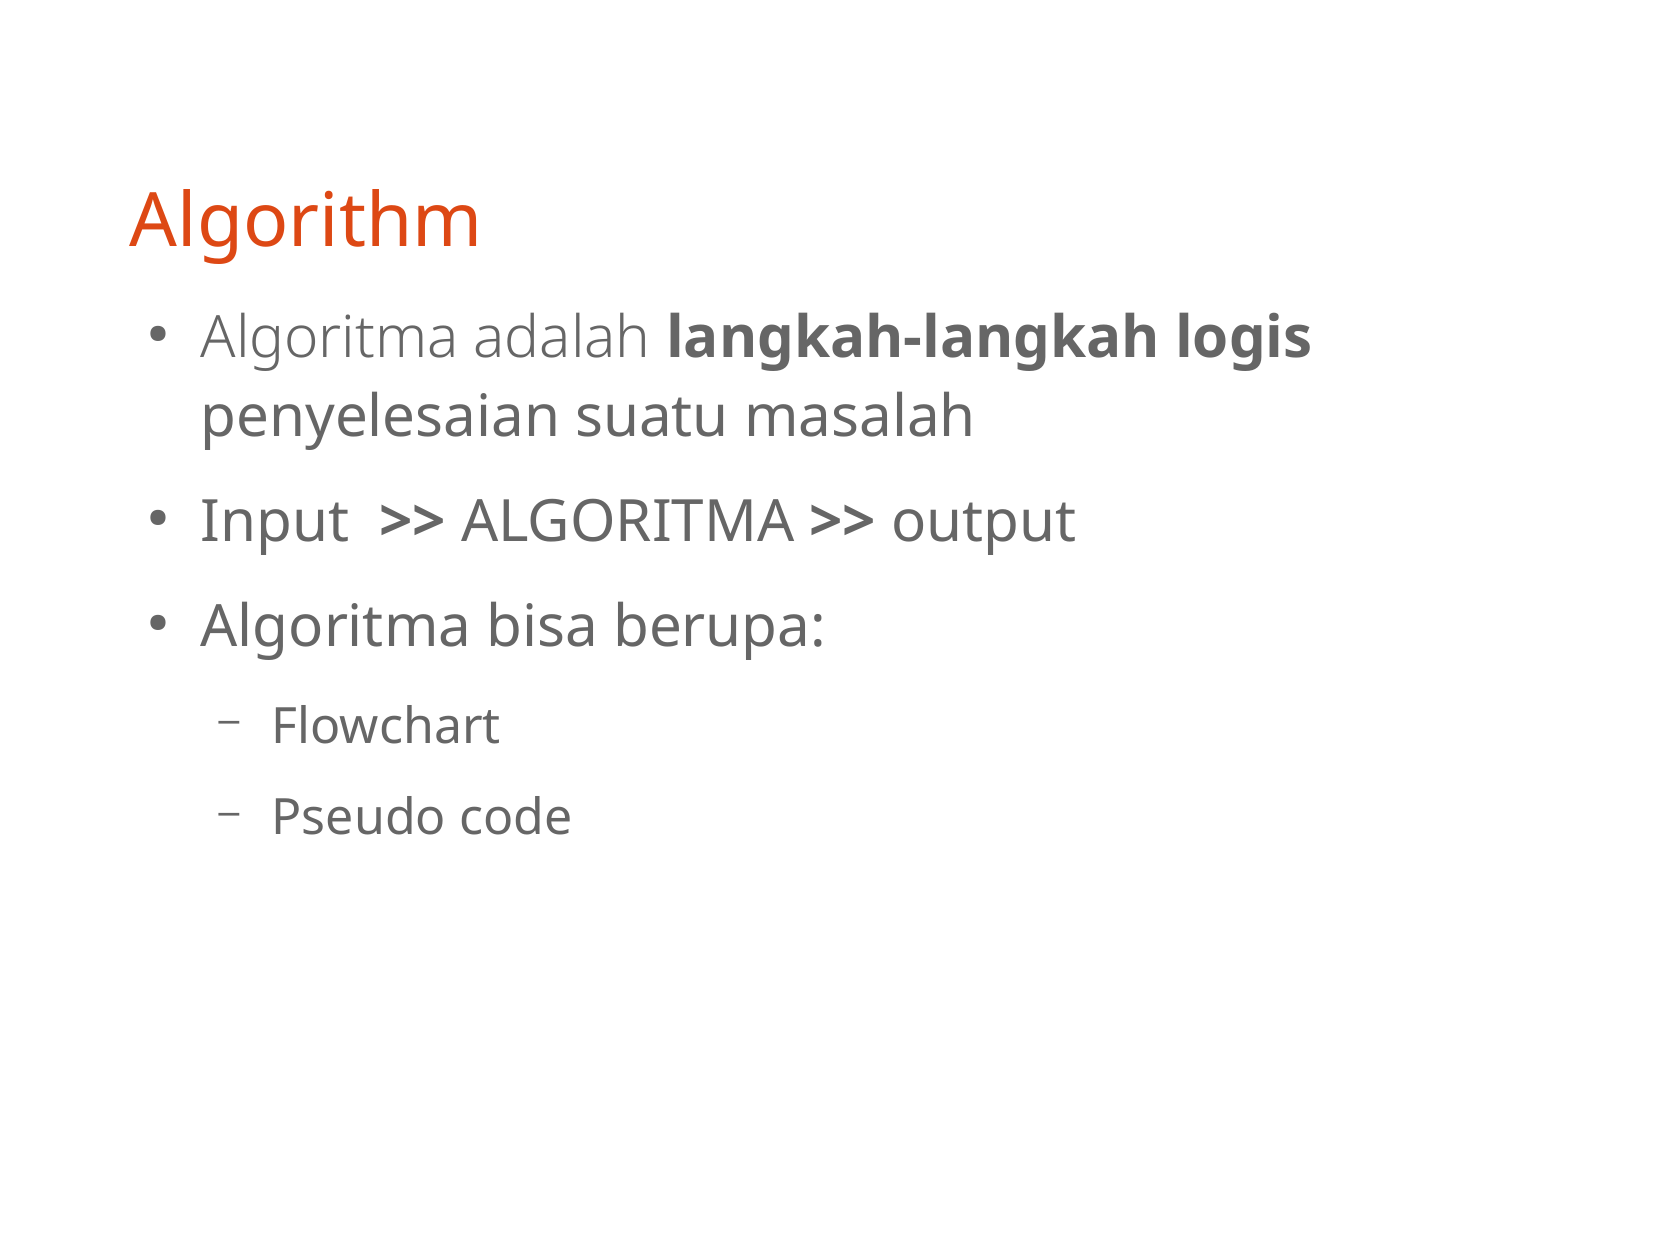

# Algorithm
Algoritma adalah langkah-langkah logis penyelesaian suatu masalah
Input >> ALGORITMA >> output
Algoritma bisa berupa:
Flowchart
Pseudo code